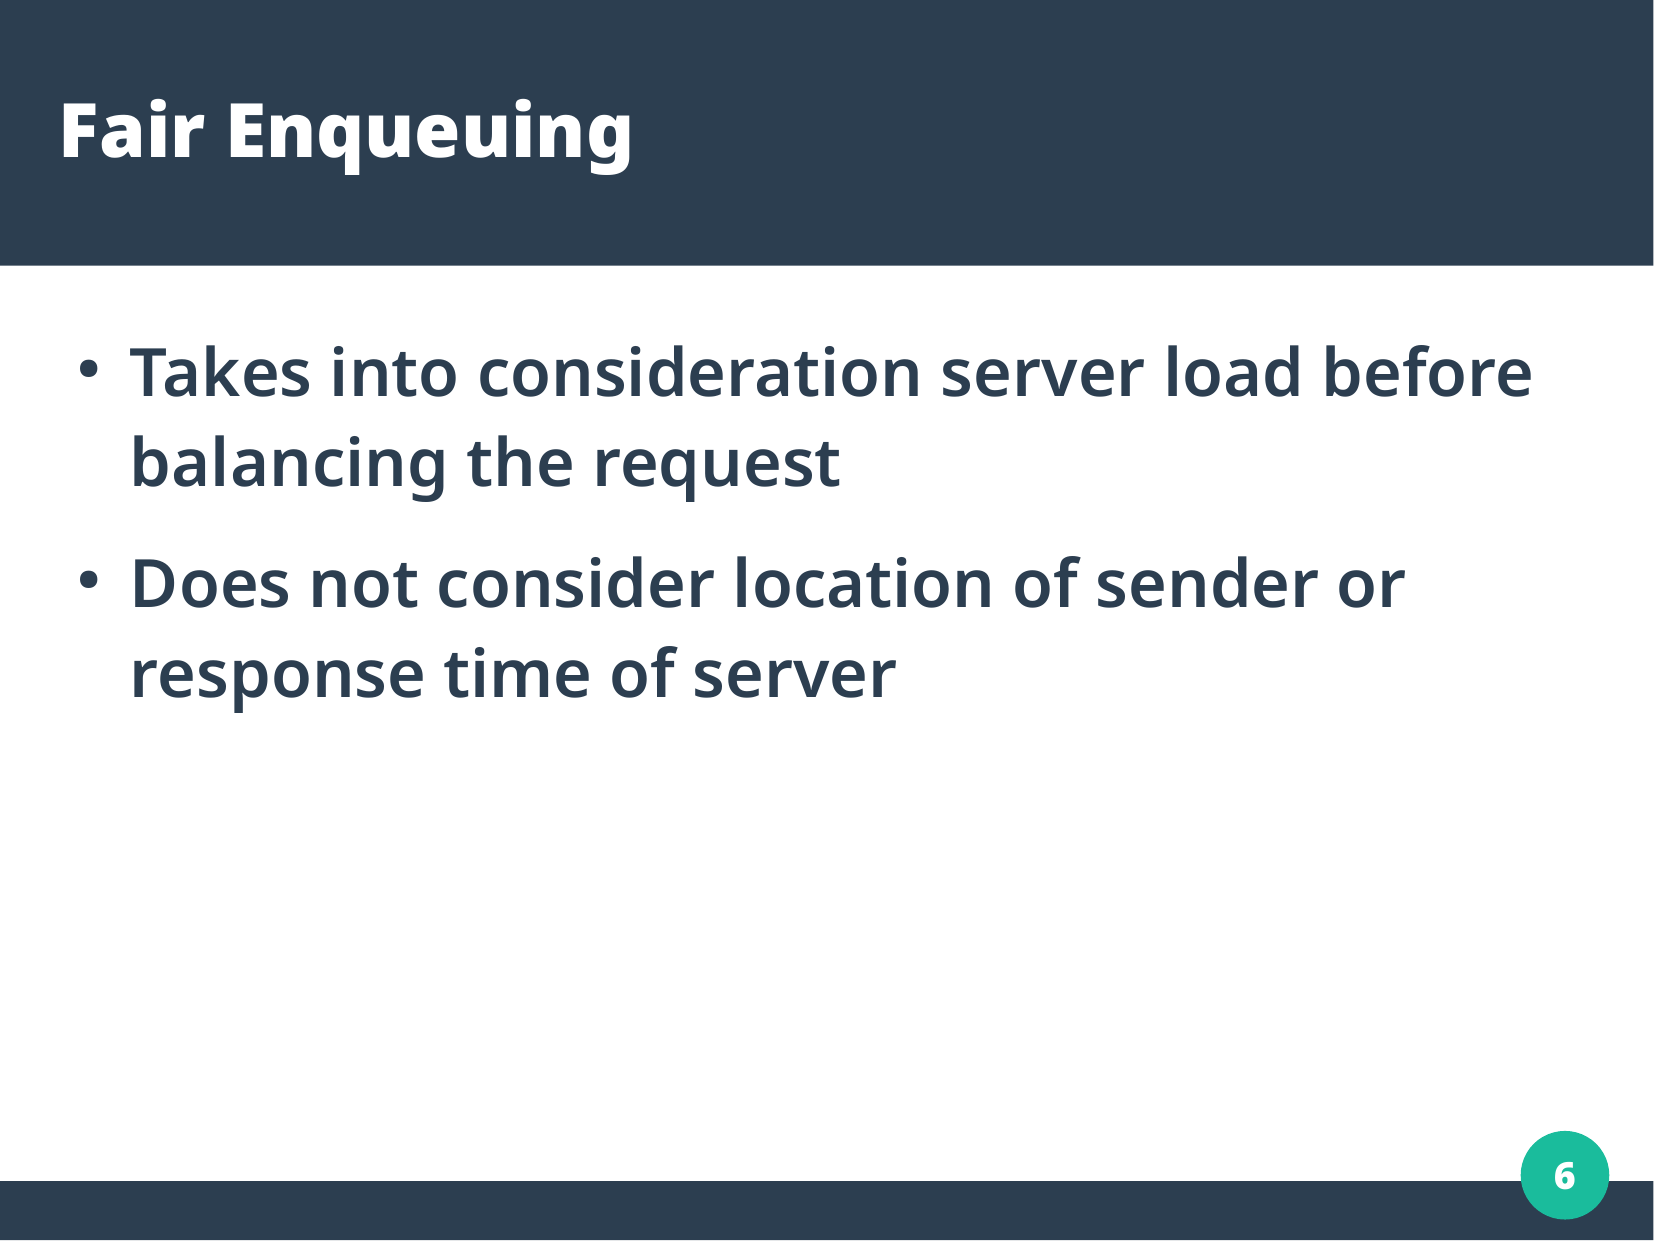

# Fair Enqueuing
Takes into consideration server load before balancing the request
Does not consider location of sender or response time of server
6